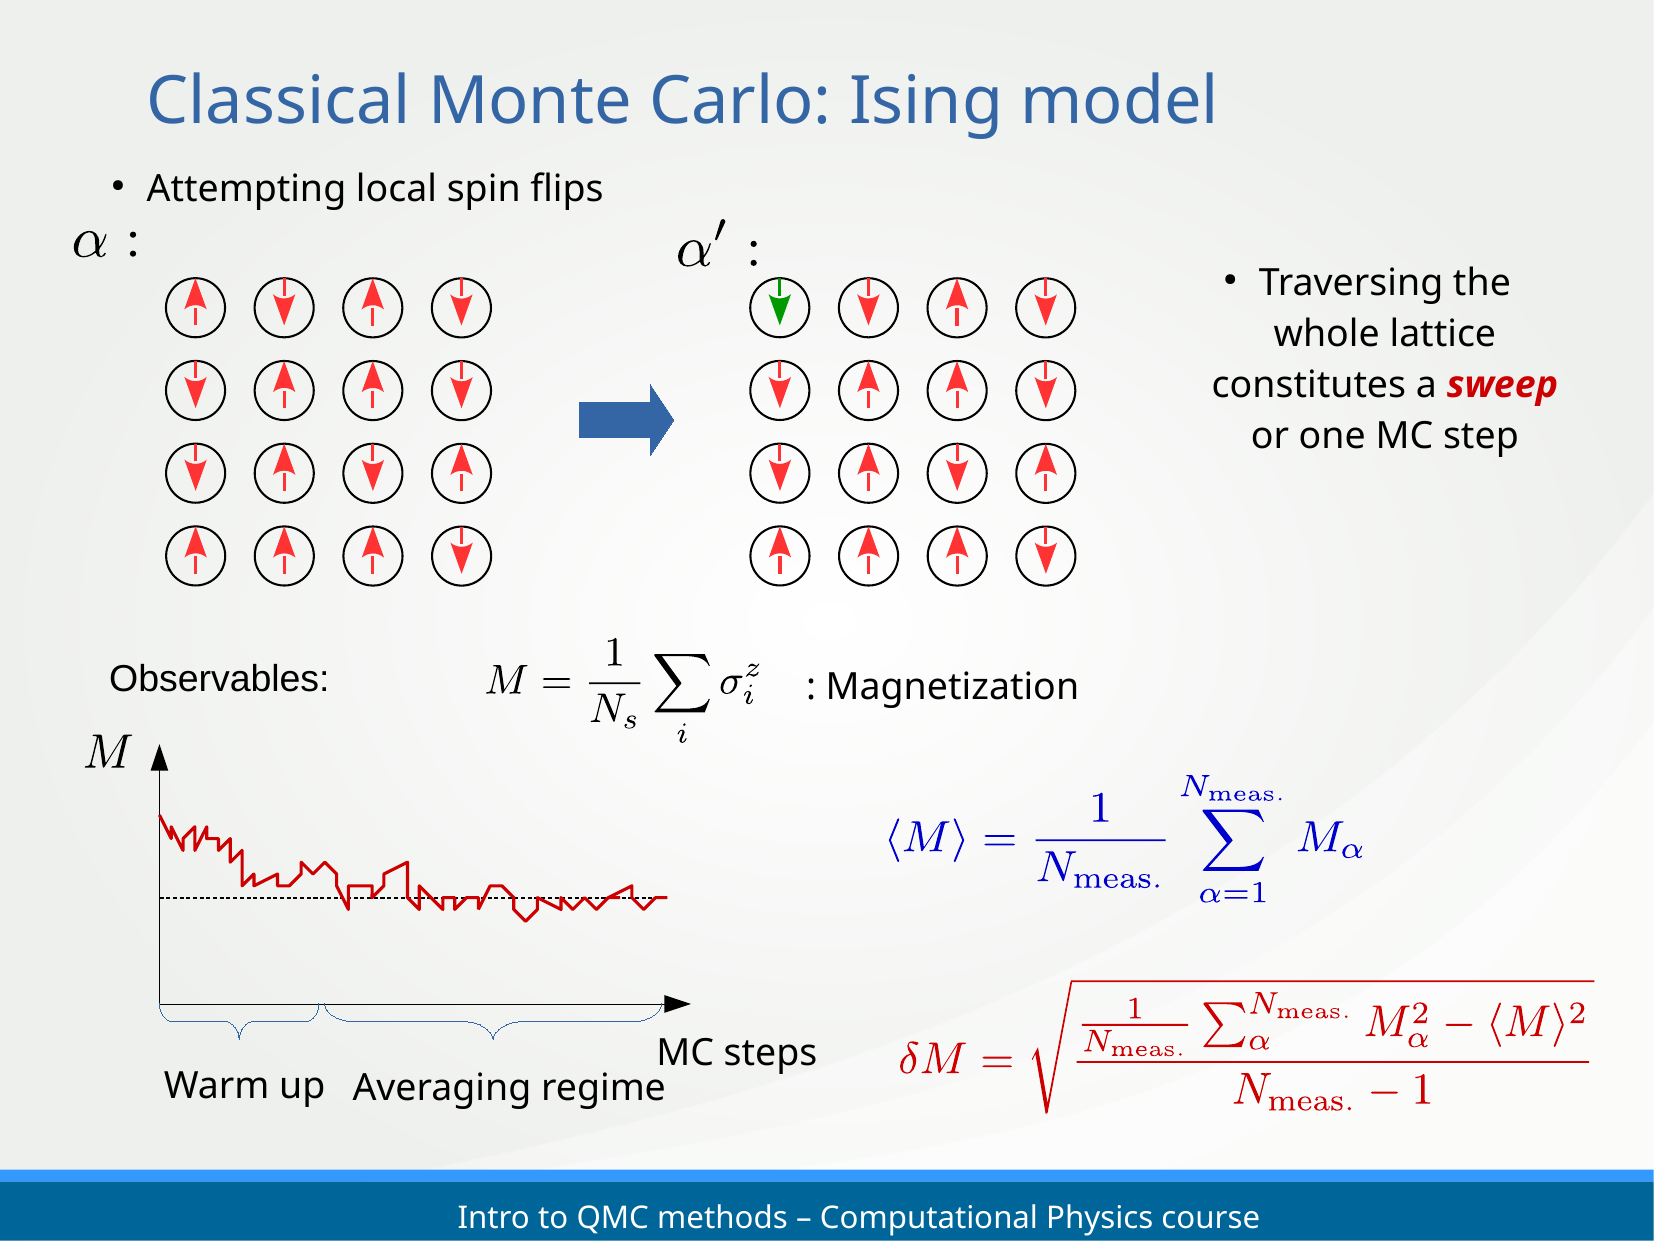

Classical Monte Carlo: Ising model
Attempting local spin flips
Traversing the whole lattice constitutes a sweep
or one MC step
Observables:
: Magnetization
MC steps
Warm up
Averaging regime